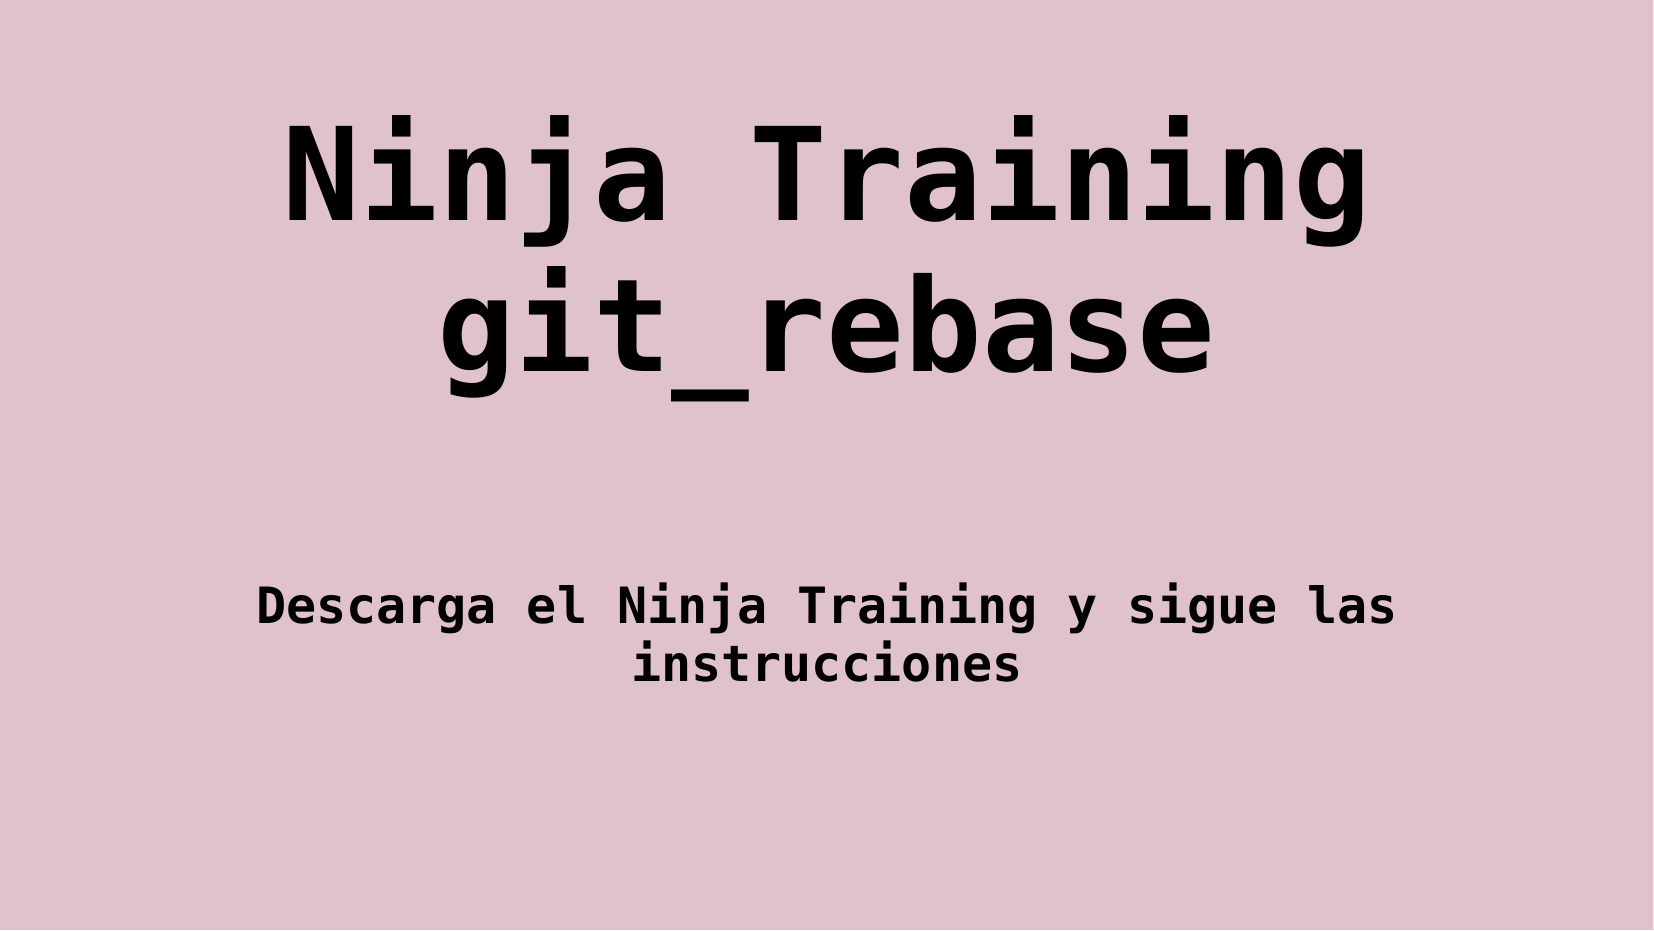

Ninja Training
git_rebase
Descarga el Ninja Training y sigue las instrucciones